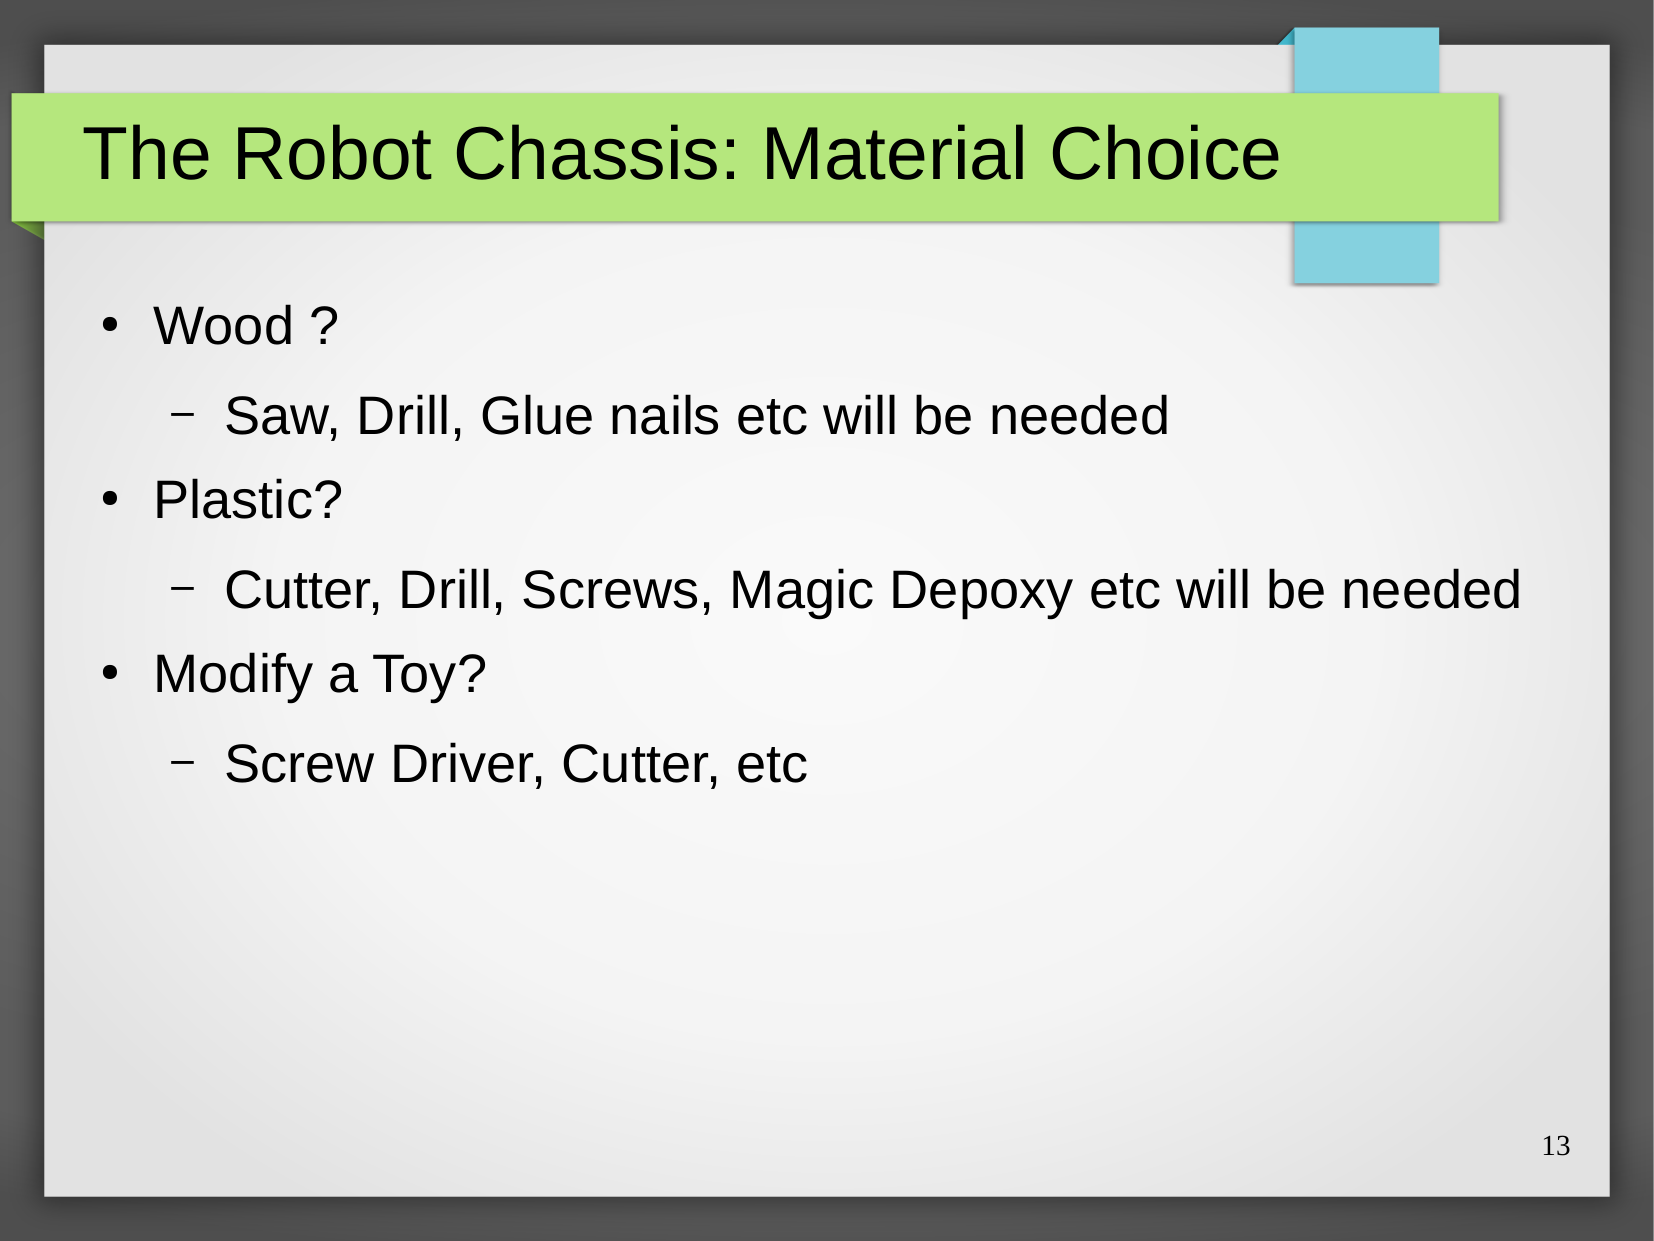

# The Robot Chassis: Material Choice
Wood ?
Saw, Drill, Glue nails etc will be needed
Plastic?
Cutter, Drill, Screws, Magic Depoxy etc will be needed
Modify a Toy?
Screw Driver, Cutter, etc
13